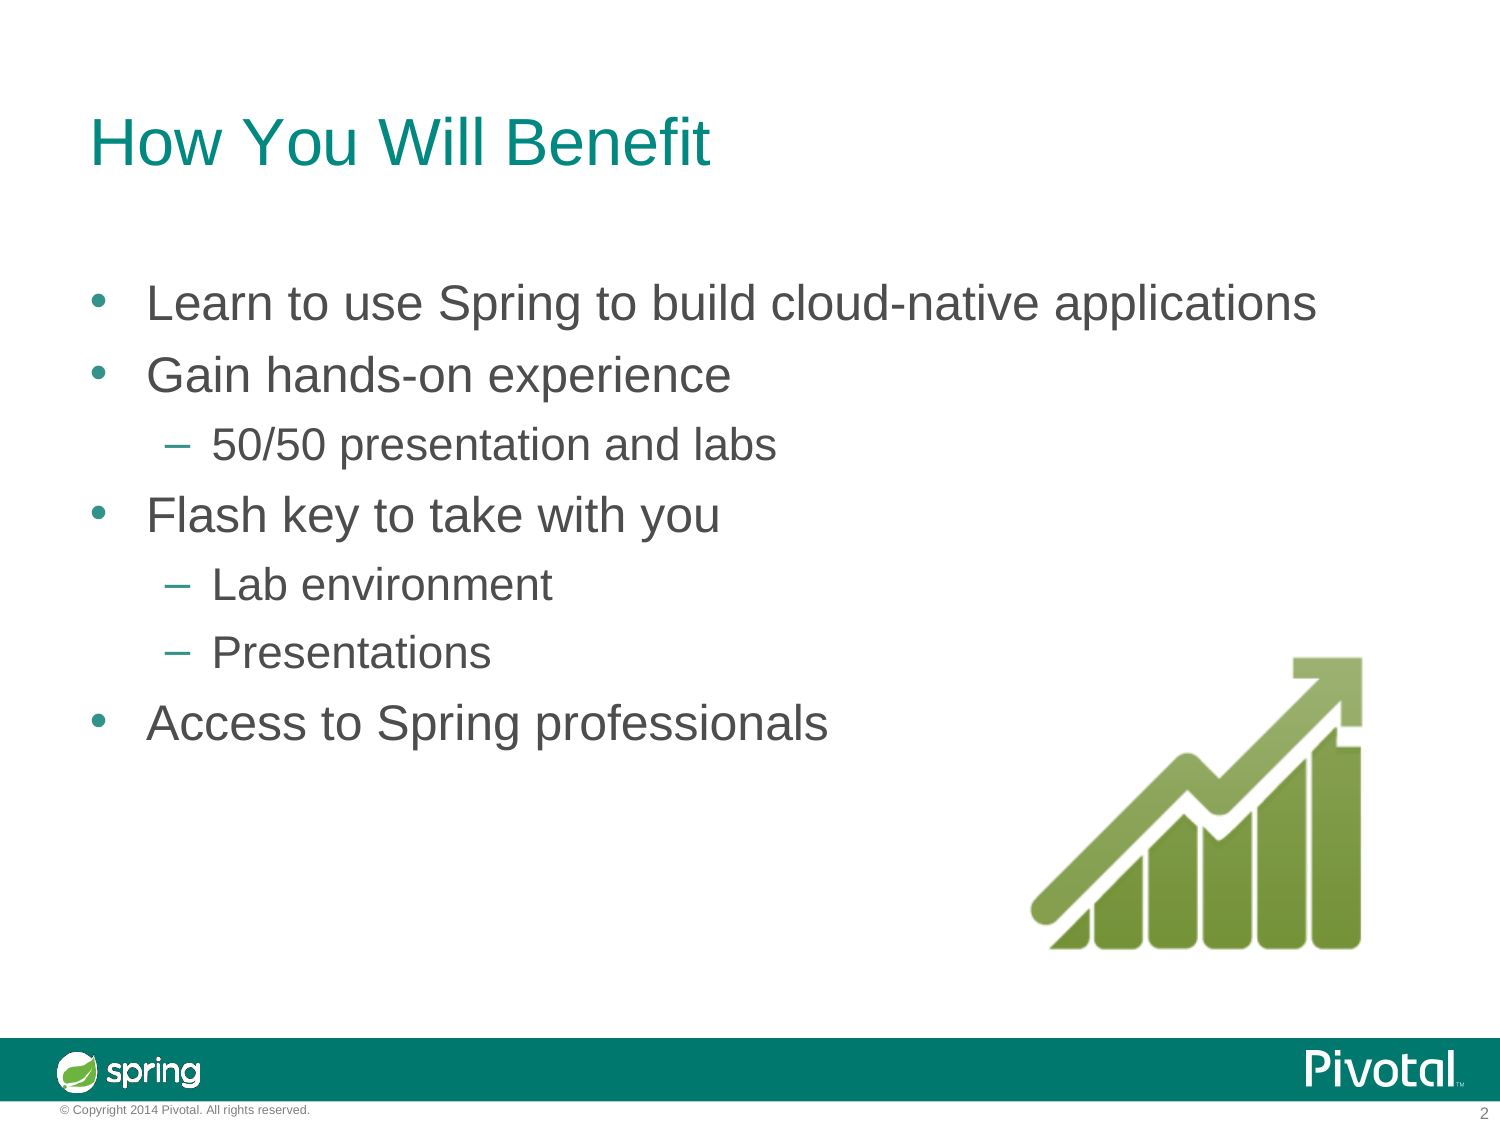

# How You Will Benefit
Learn to use Spring to build cloud-native applications
Gain hands-on experience
50/50 presentation and labs
Flash key to take with you
Lab environment
Presentations
Access to Spring professionals